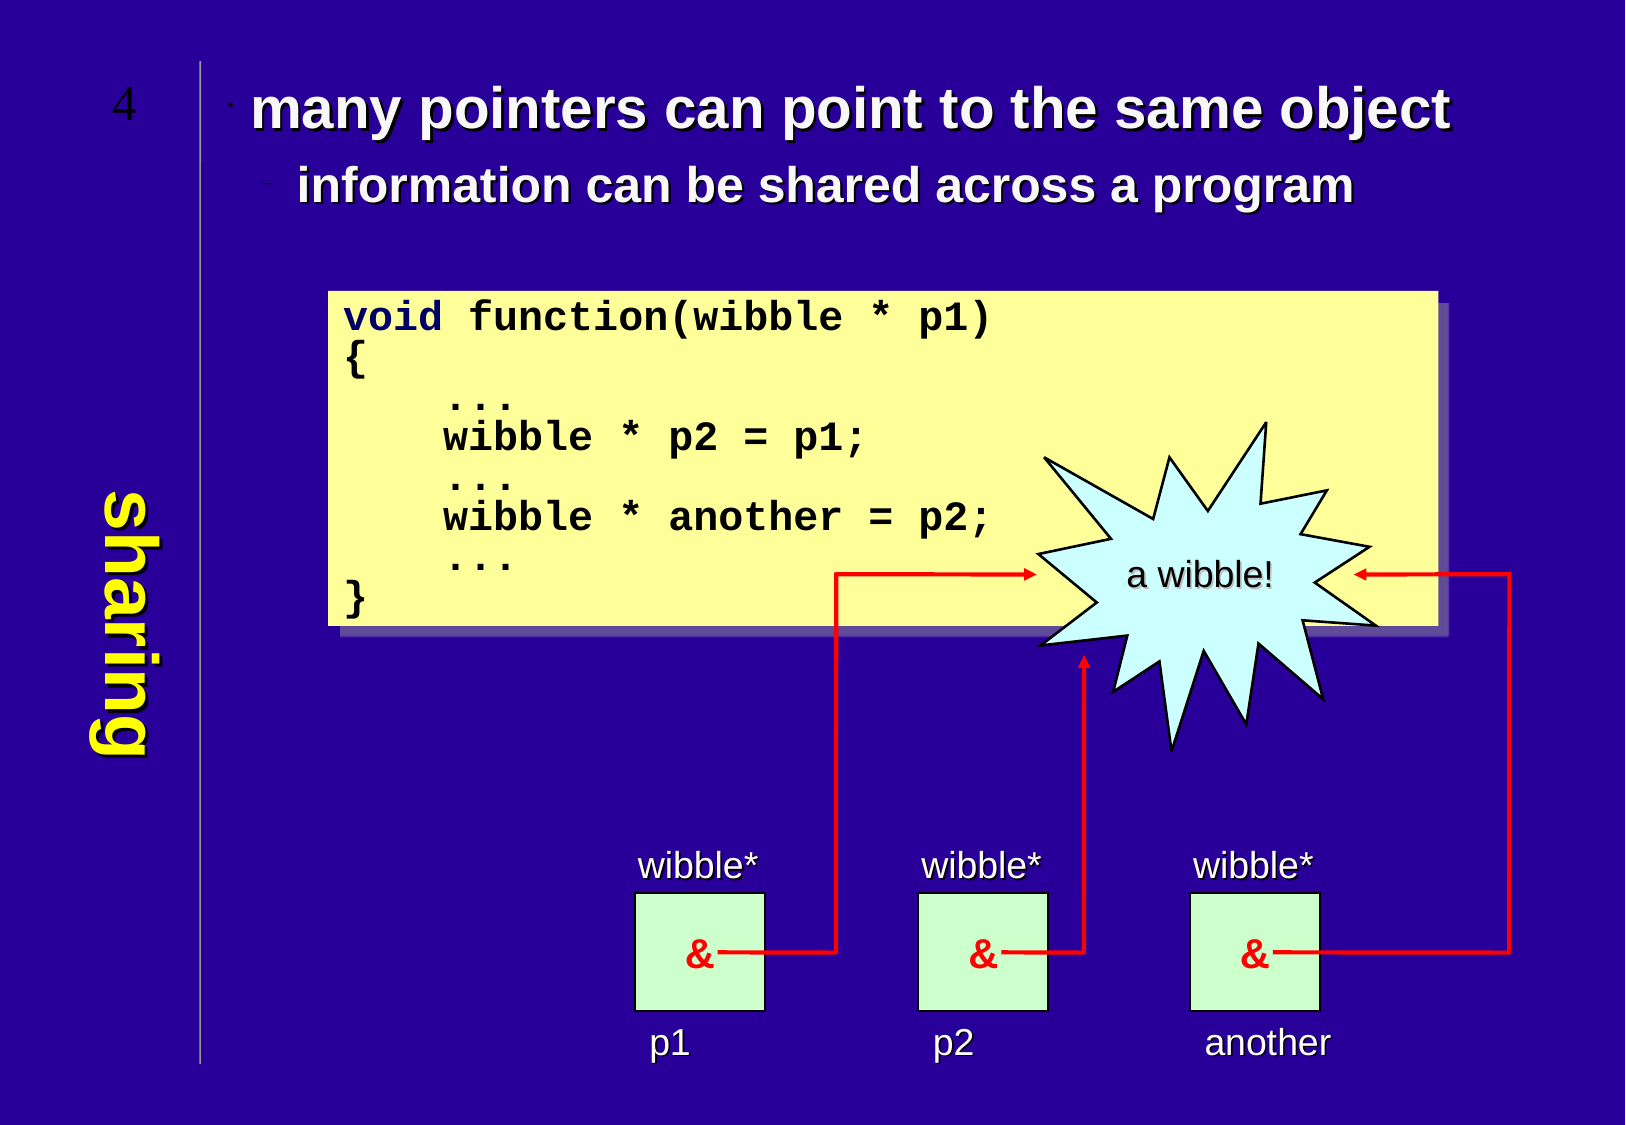

4
 many pointers can point to the same object
information can be shared across a program
# sharing
void function(wibble * p1)
{
 ...
 wibble * p2 = p1;
 ...
 wibble * another = p2;
 ...
}
a wibble!
wibble*
wibble*
wibble*
&
&
&
p1
p2
another